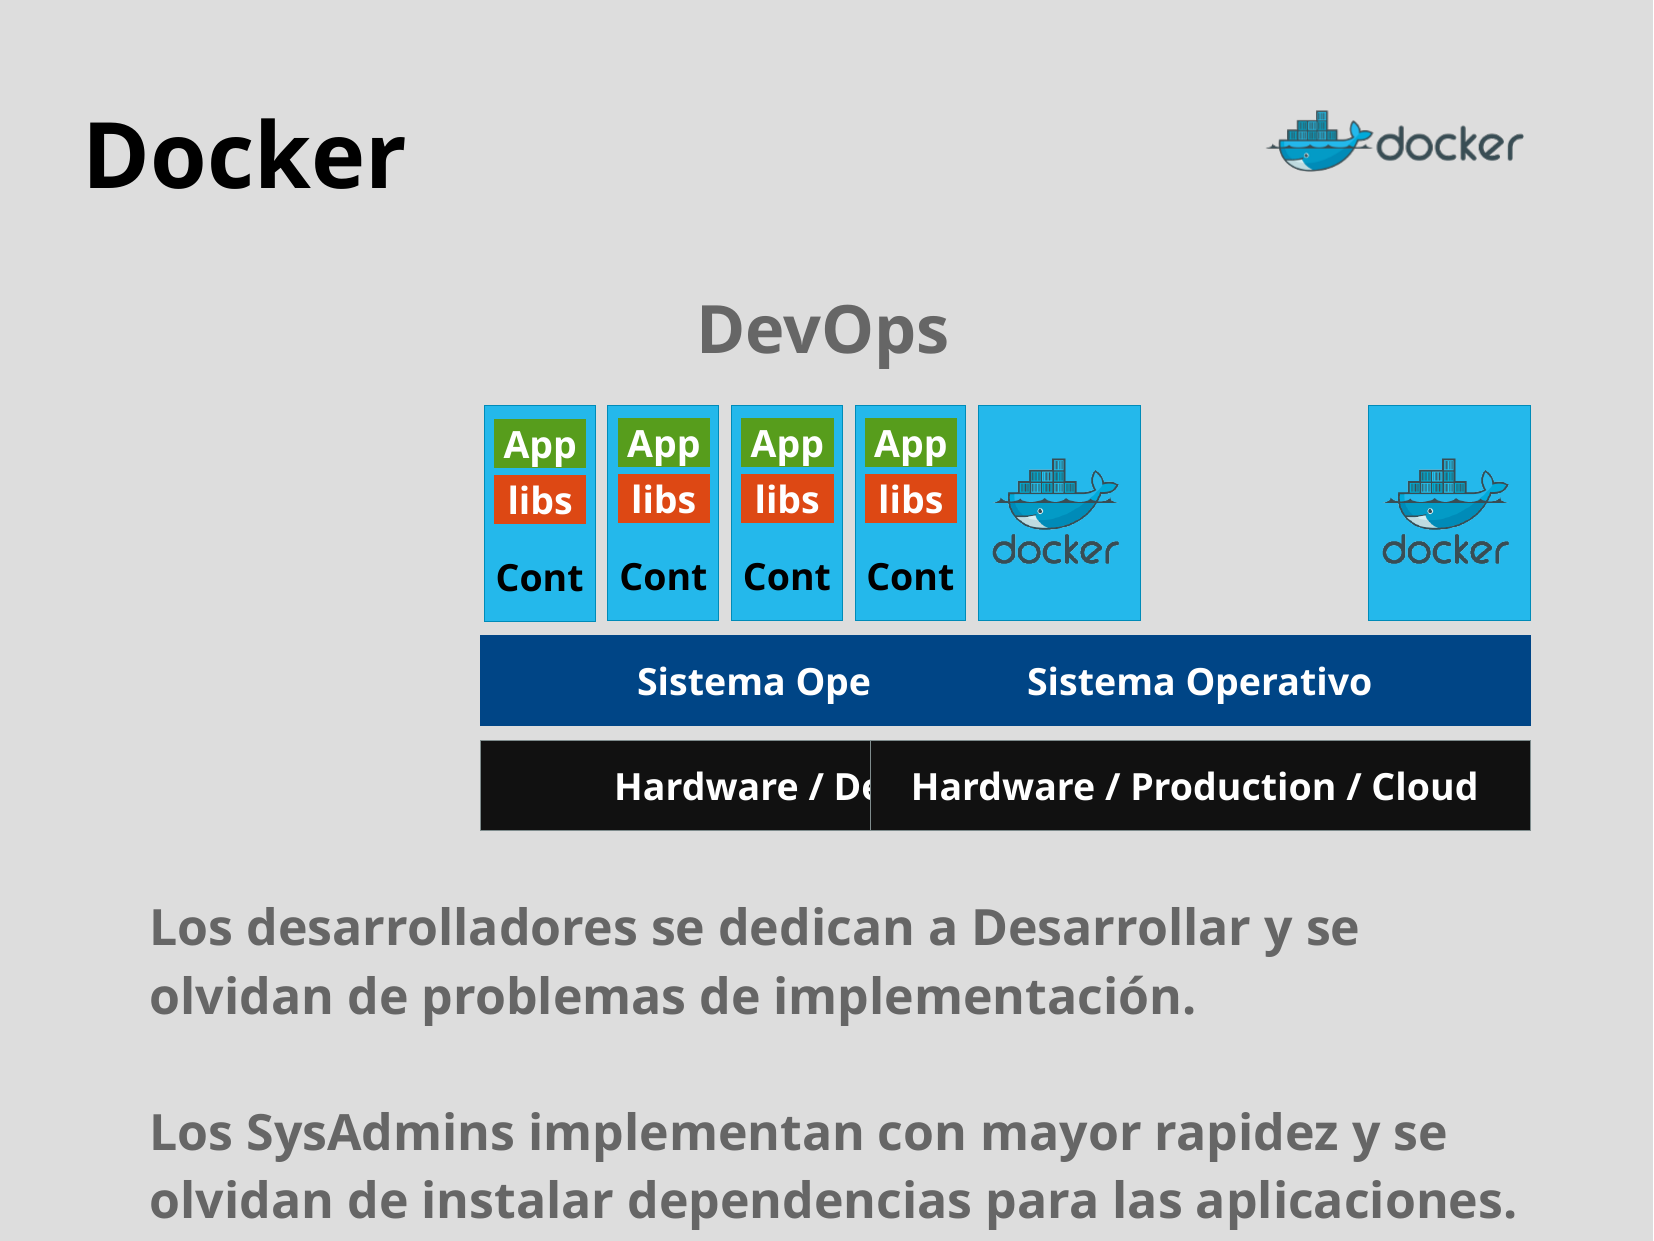

# Docker
DevOps
Cont
App
libs
Cont
App
libs
Cont
App
libs
Cont
App
libs
Sistema Operativo
Sistema Operativo
Hardware / Dev /Test
Hardware / Production / Cloud
Los desarrolladores se dedican a Desarrollar y se olvidan de problemas de implementación.
Los SysAdmins implementan con mayor rapidez y se olvidan de instalar dependencias para las aplicaciones.